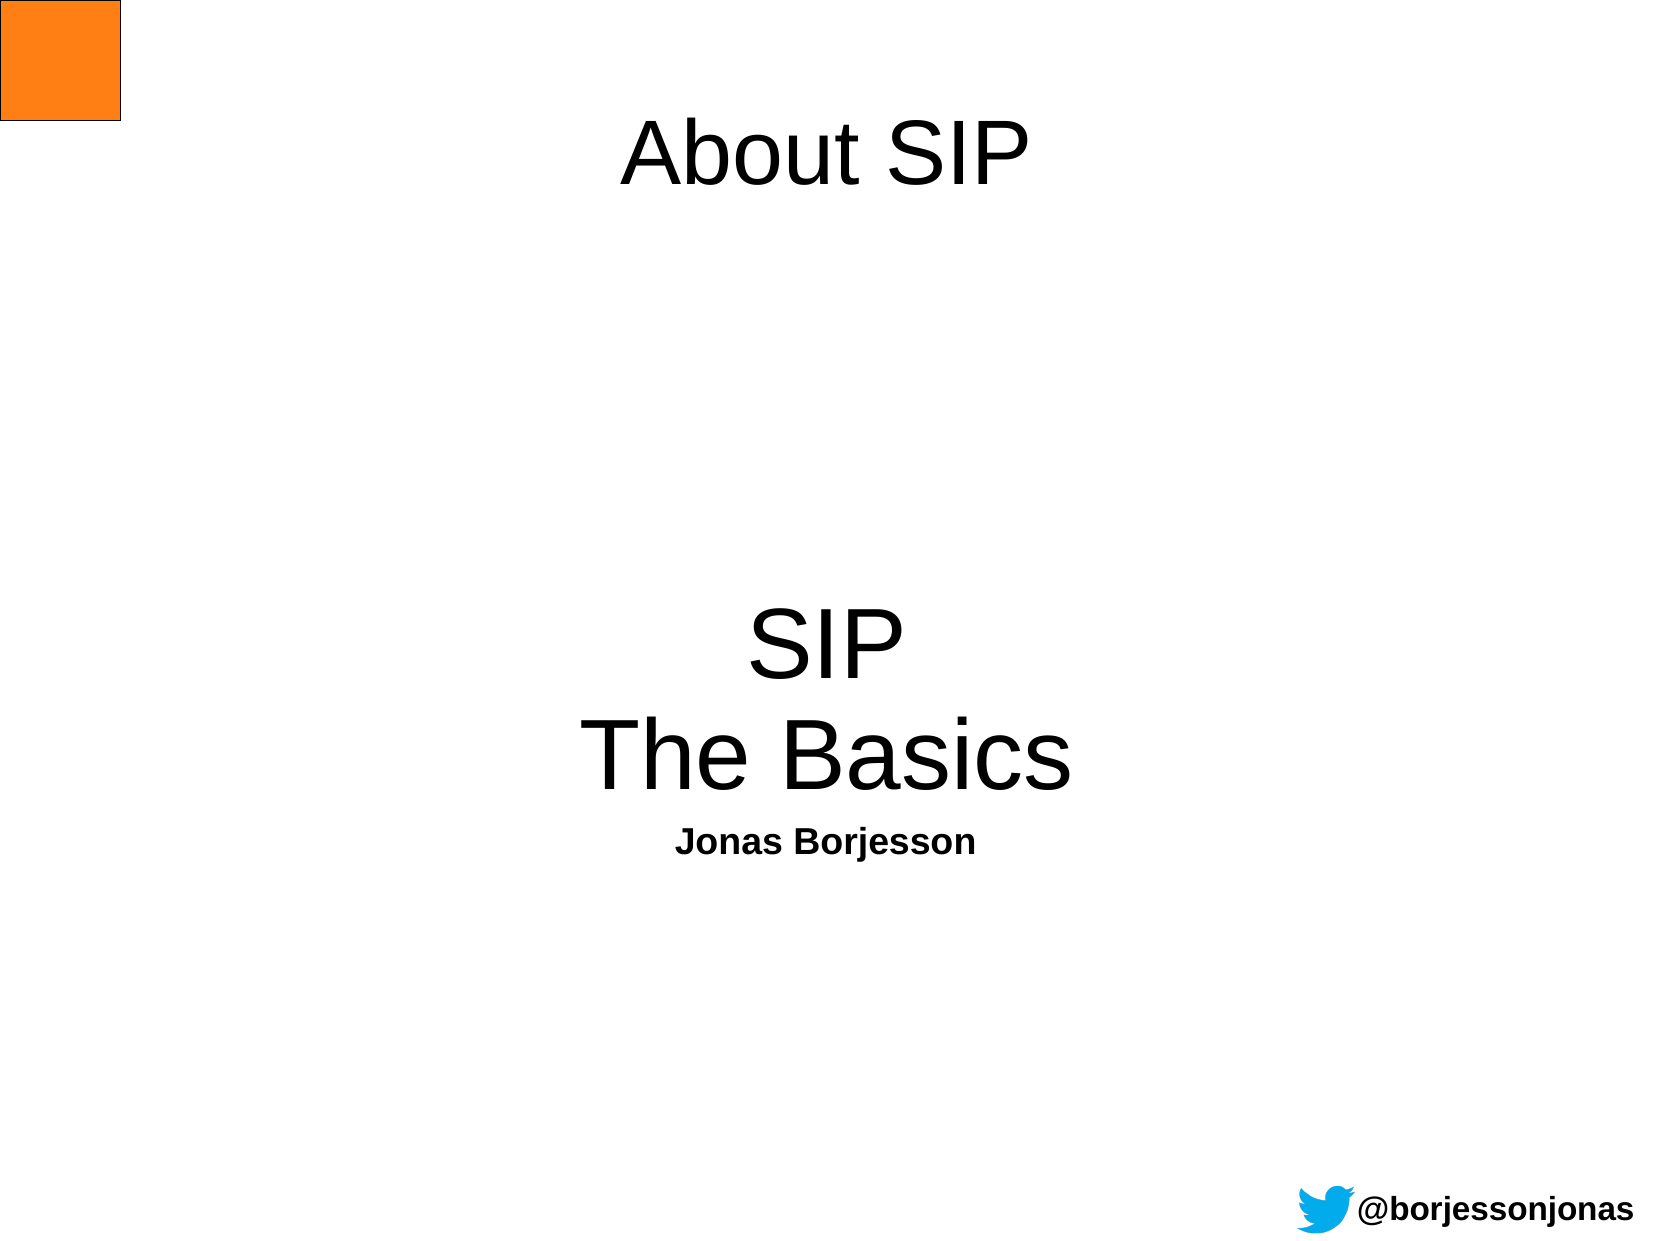

# About SIP
SIP
The Basics
Jonas Borjesson